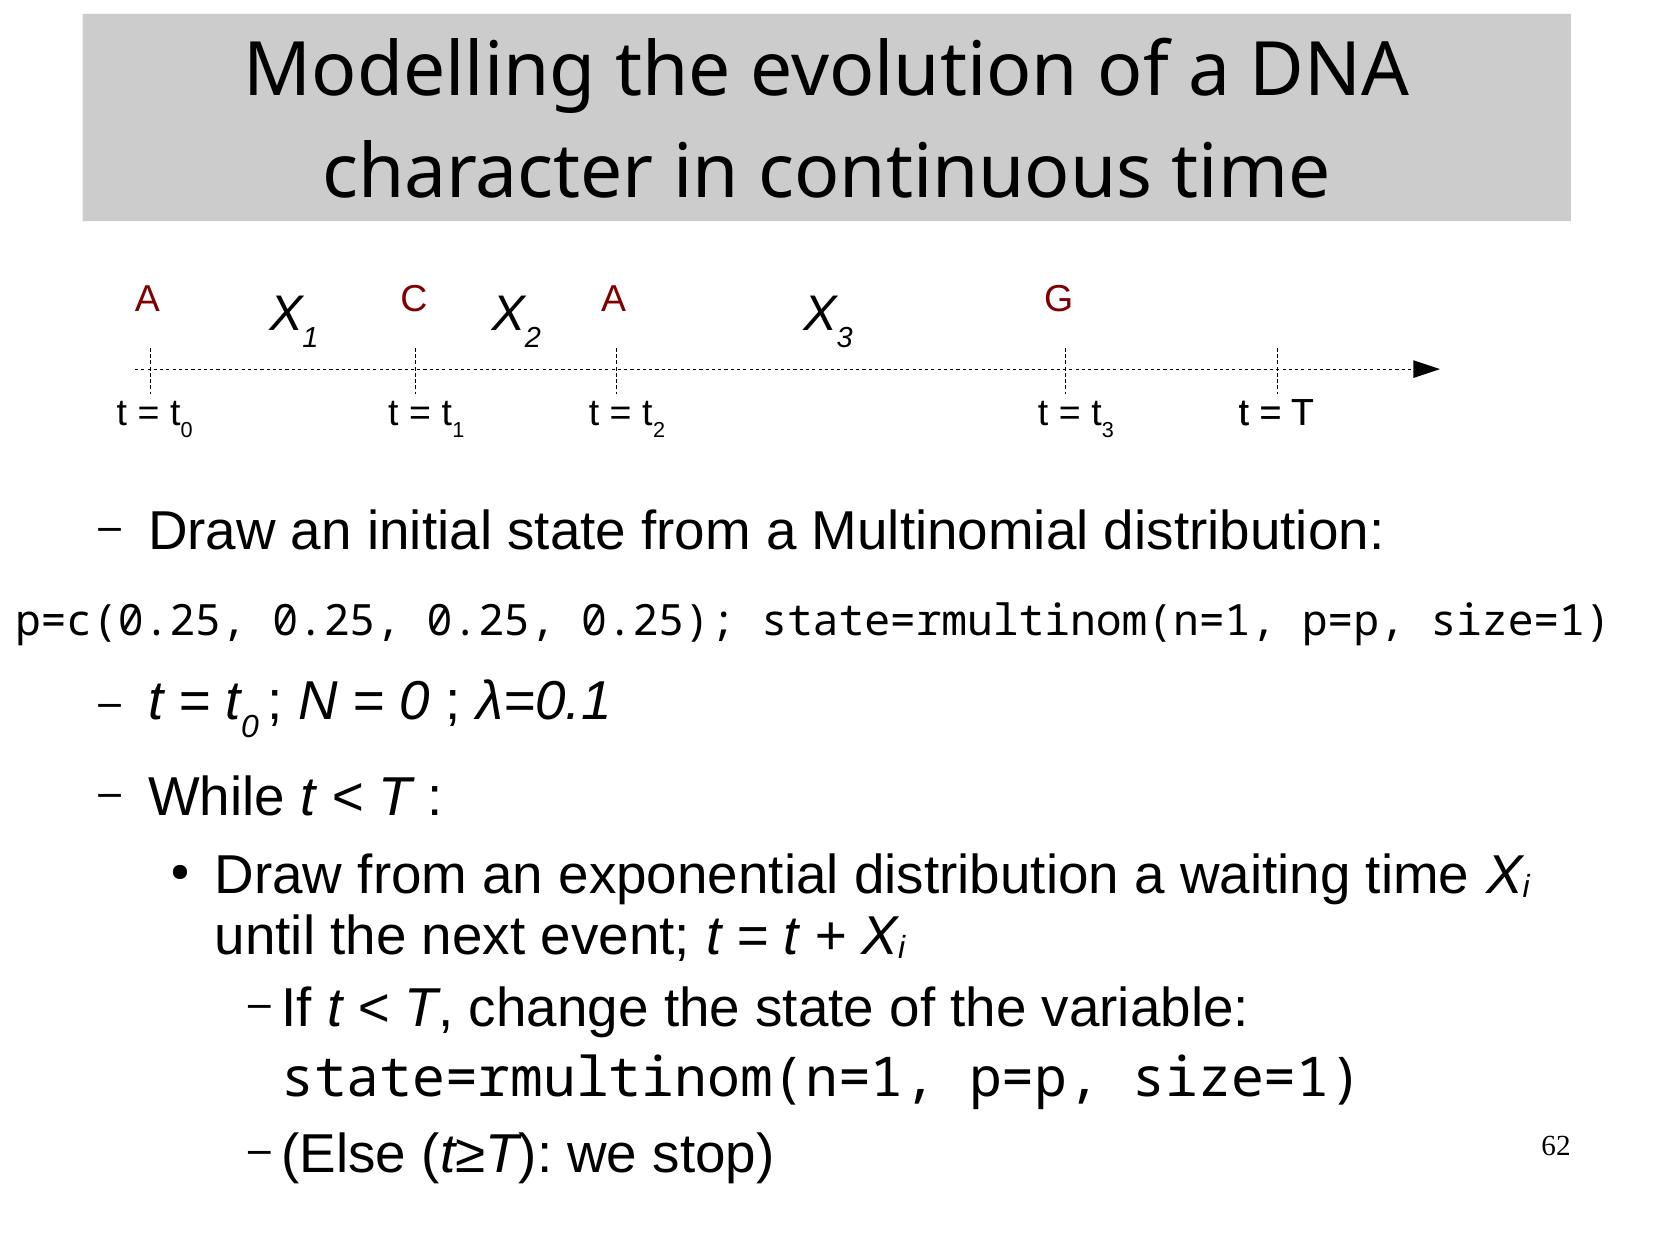

# Modelling the evolution of a DNA character in continuous time
A
C
A
G
X1
X2
X3
t = t0
t = t1
t = t2
t = t3
t = T
t = T
Draw an initial state from a Multinomial distribution:
p=c(0.25, 0.25, 0.25, 0.25); state=rmultinom(n=1, p=p, size=1)
t = t0 ; N = 0 ; λ=0.1
While t < T :
Draw from an exponential distribution a waiting time Xi until the next event; t = t + Xi
If t < T, change the state of the variable: state=rmultinom(n=1, p=p, size=1)
(Else (t≥T): we stop)
62